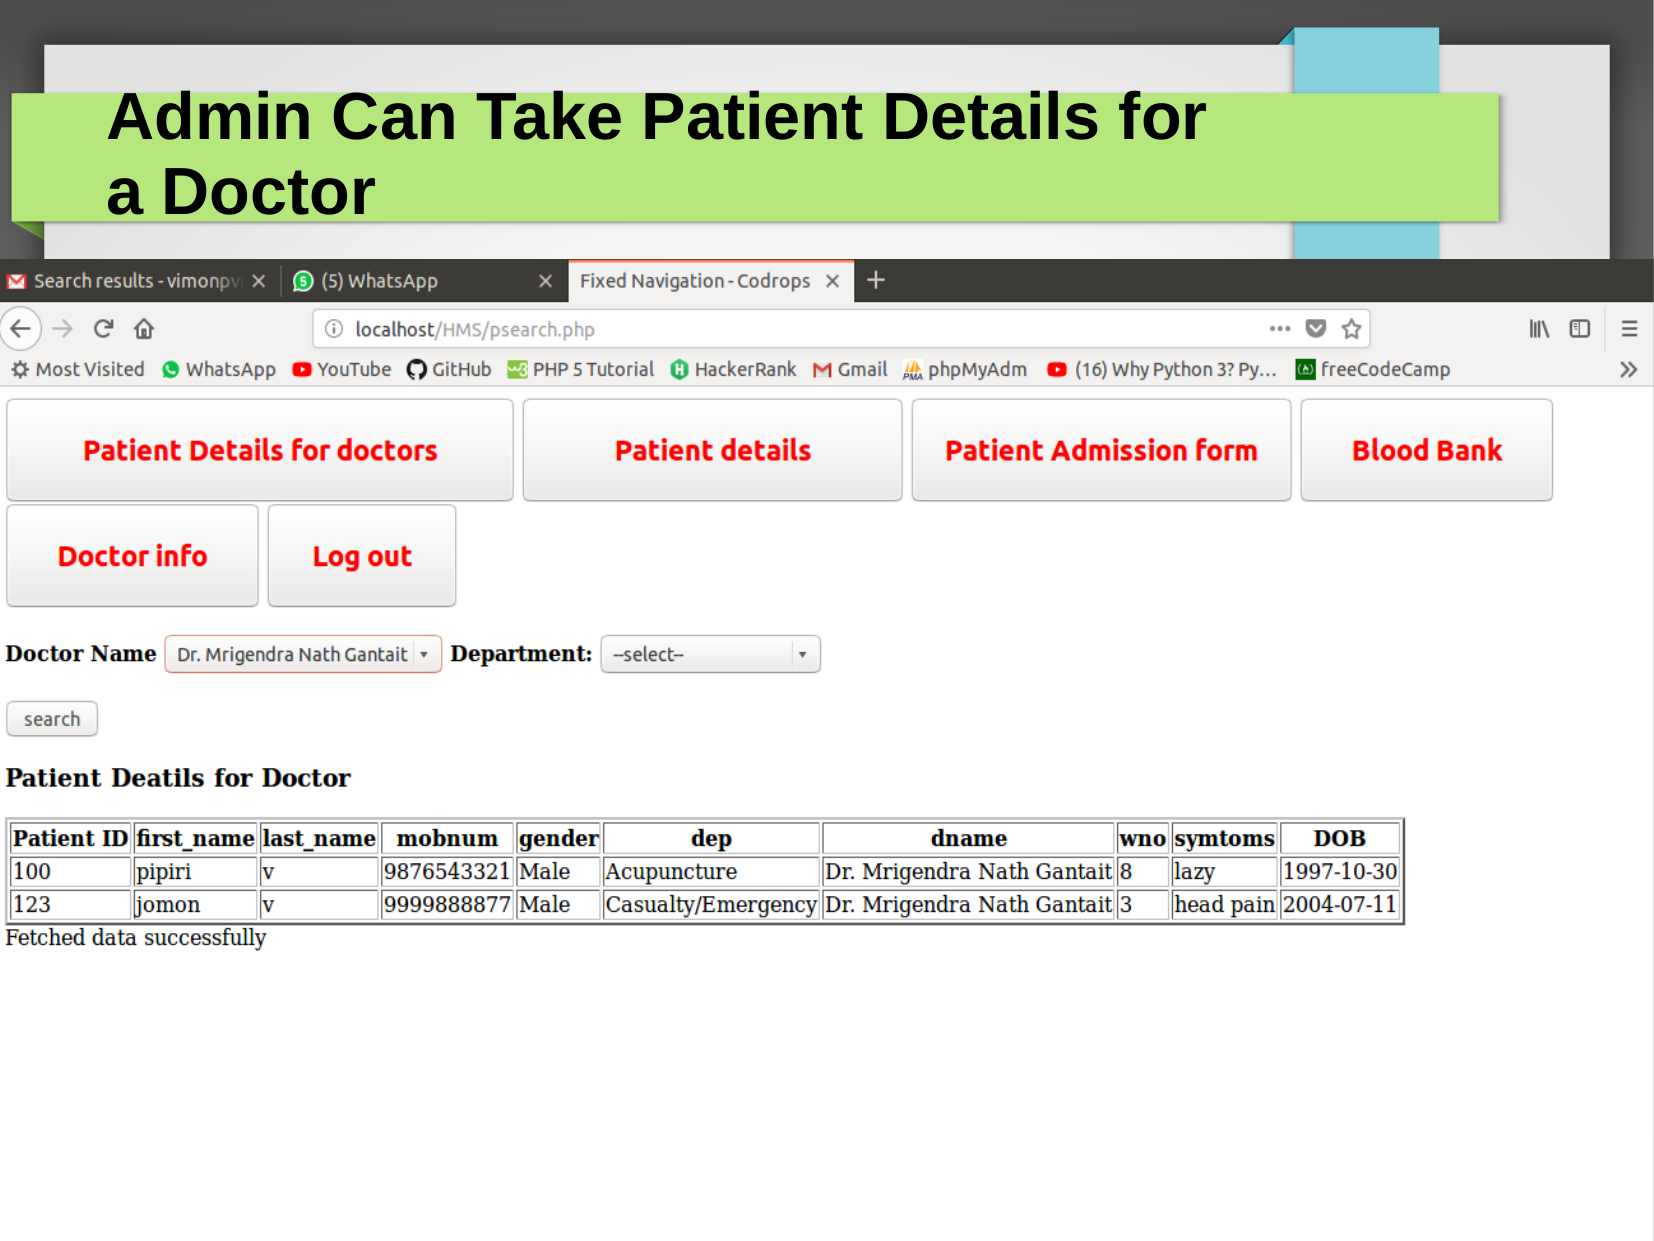

# Admin Can Take Patient Details for a Doctor